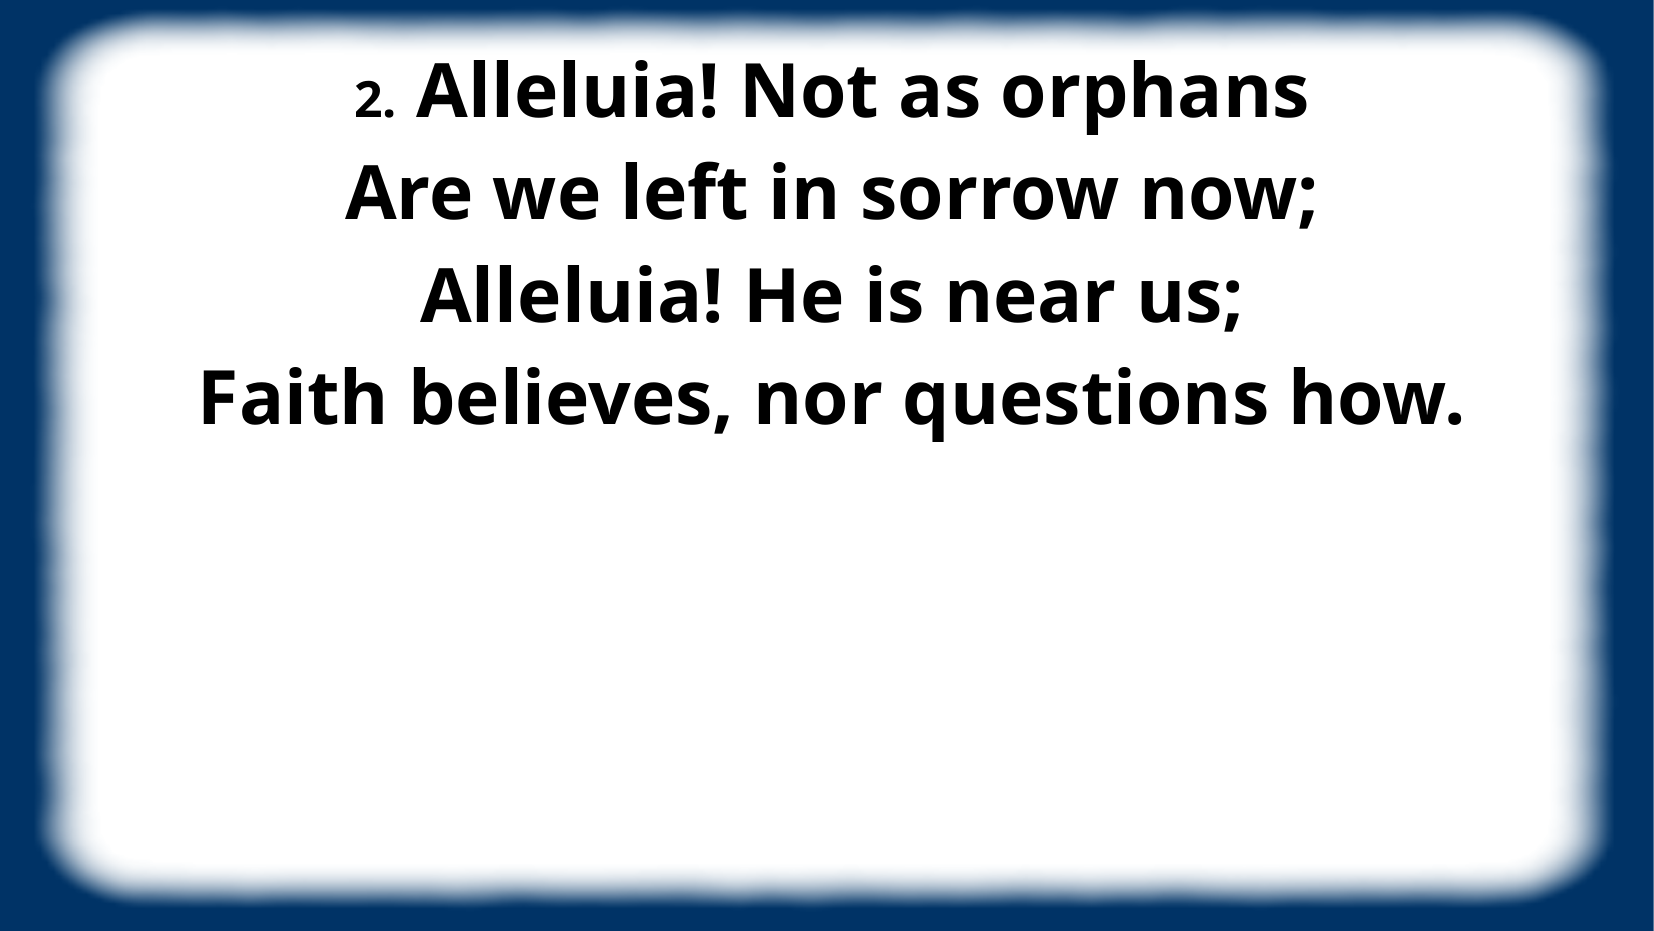

2. Alleluia! Not as orphans
Are we left in sorrow now;
Alleluia! He is near us;
Faith believes, nor questions how.